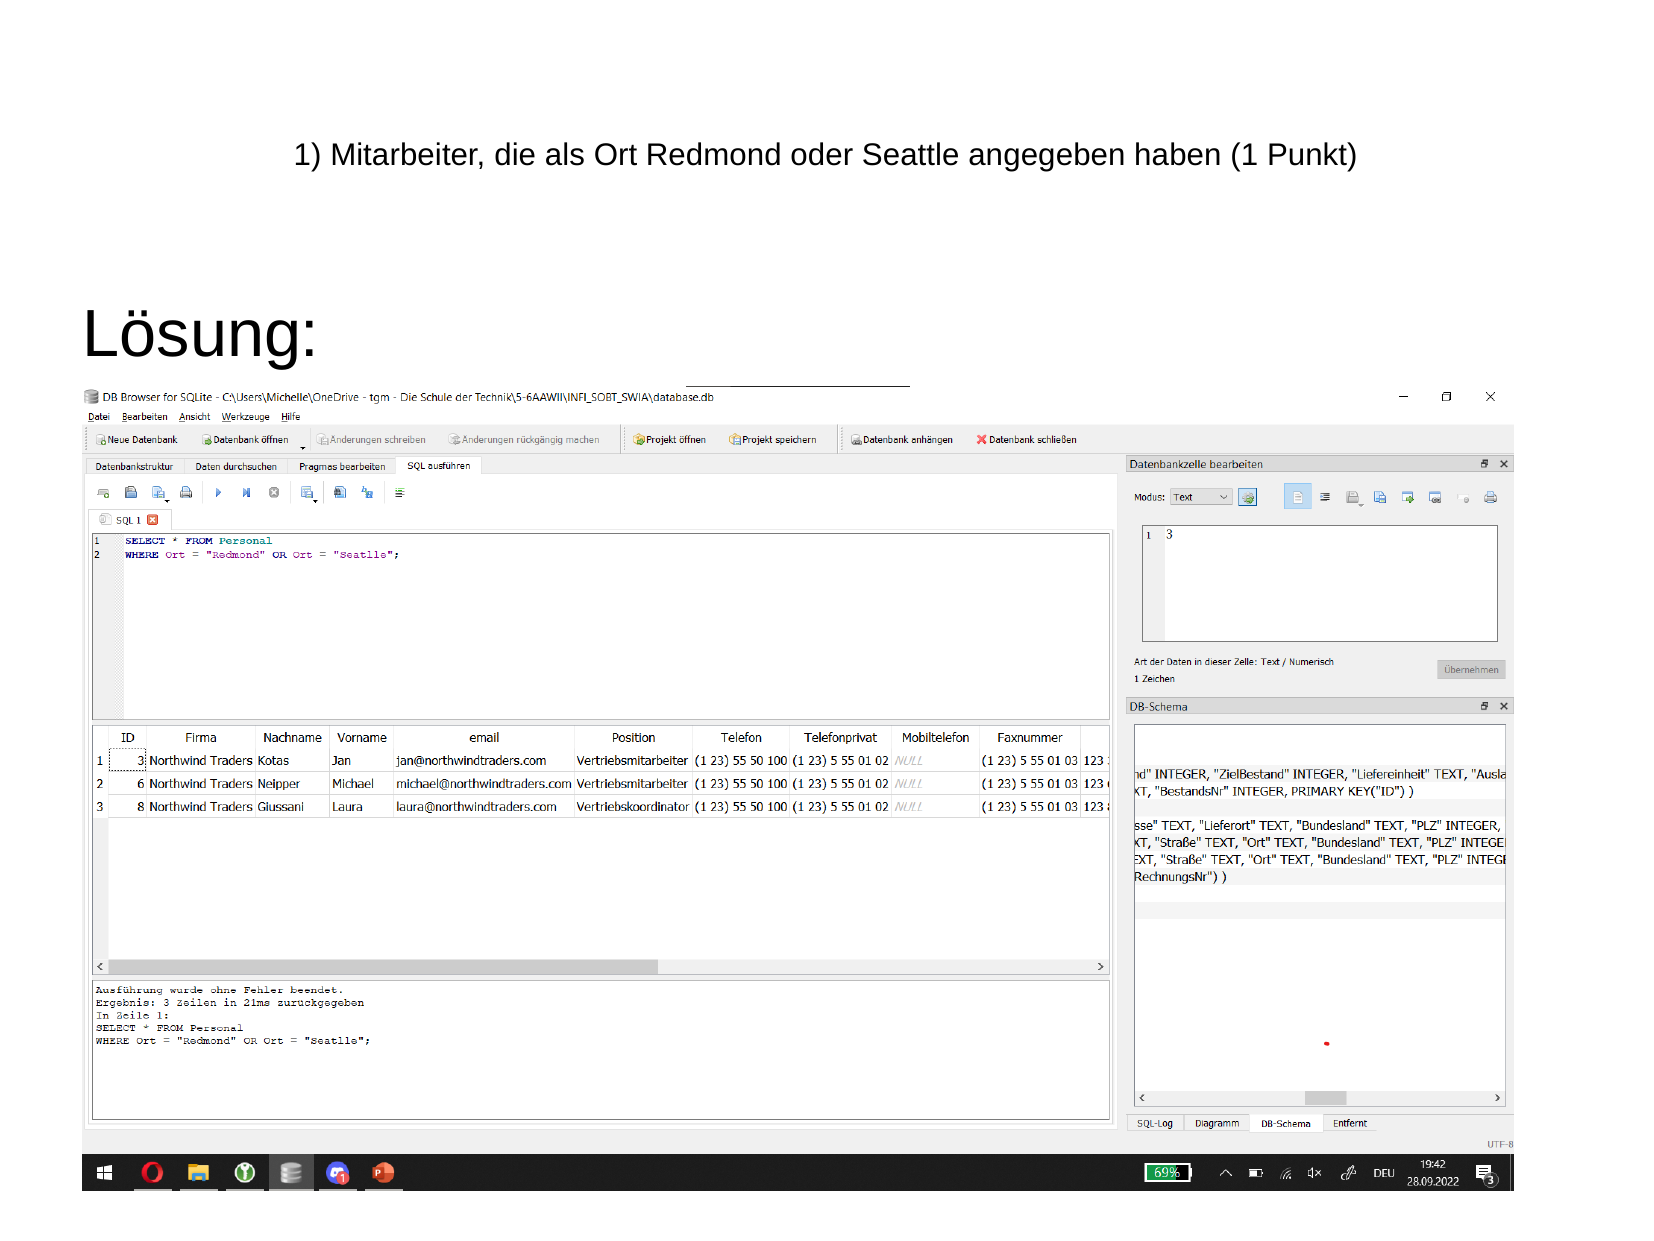

# 1) Mitarbeiter, die als Ort Redmond oder Seattle angegeben haben (1 Punkt)
Lösung: